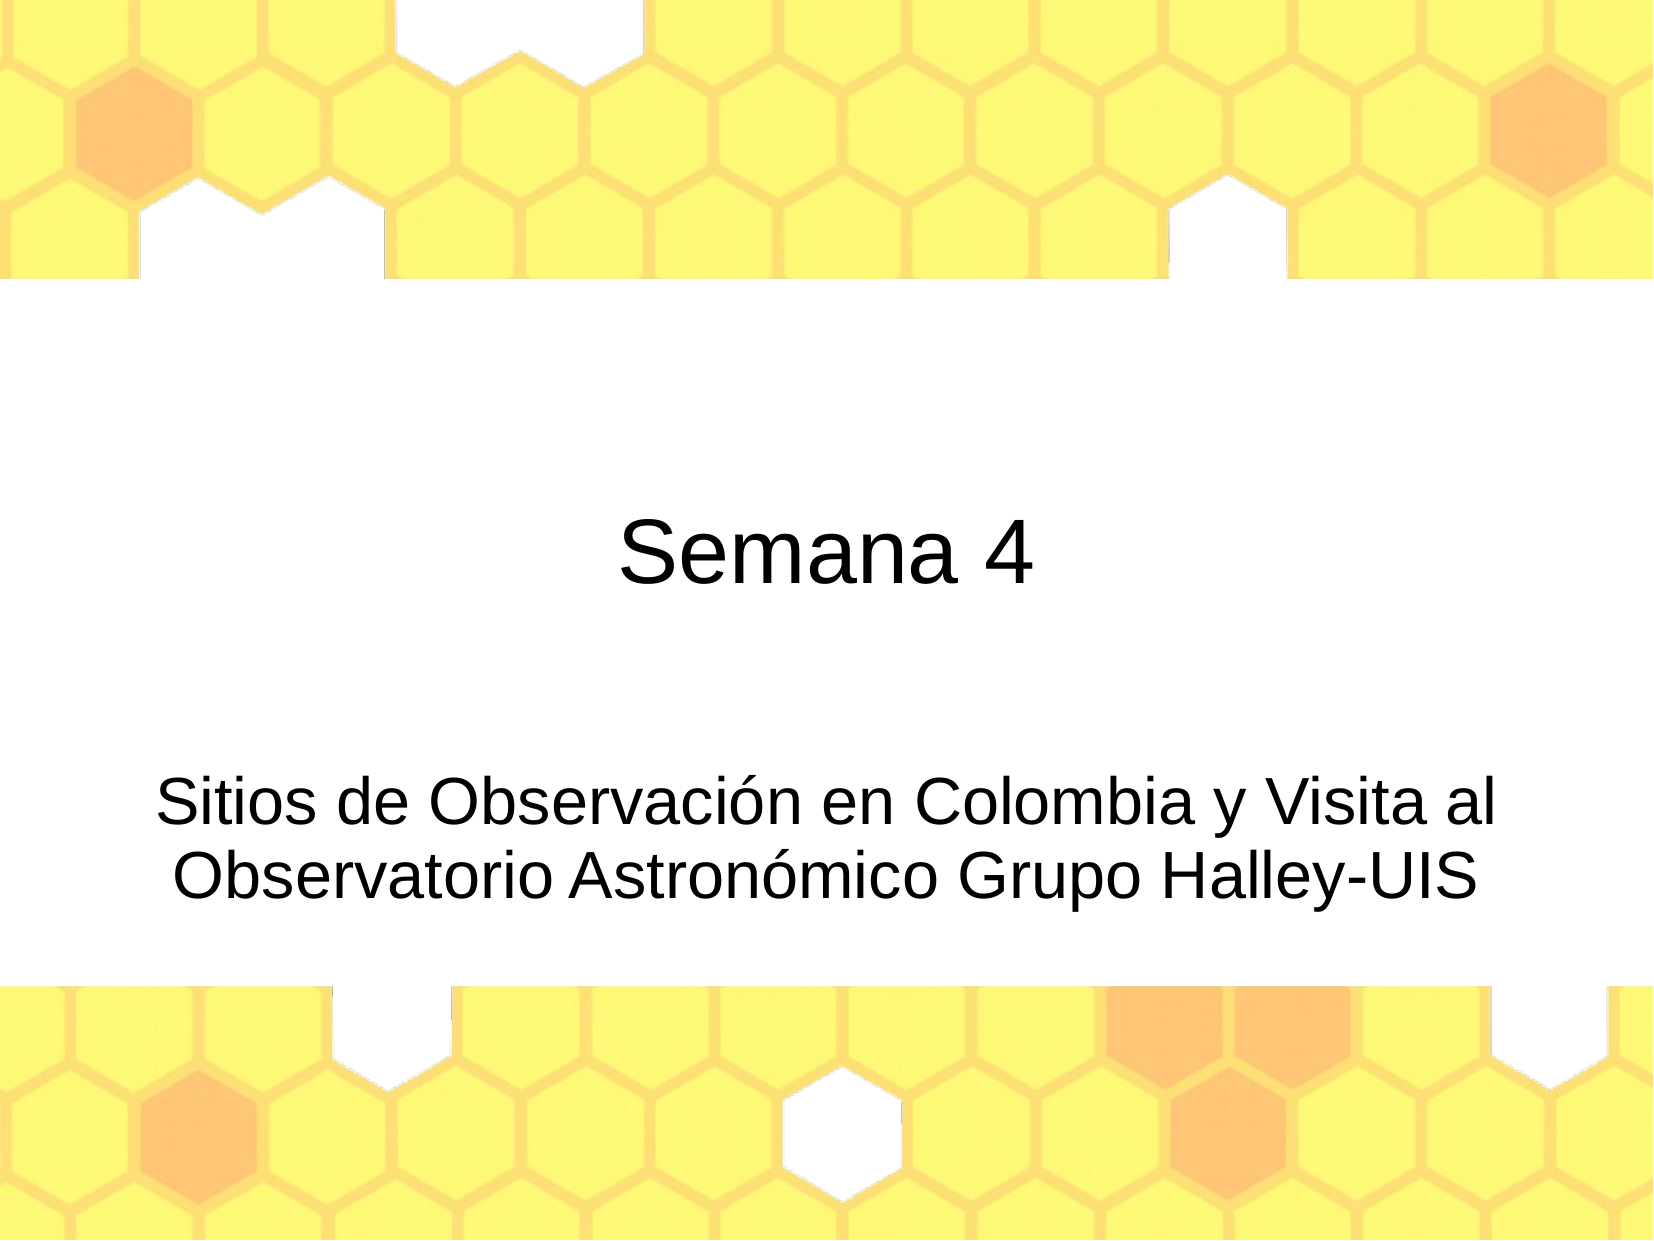

# Semana 4
Sitios de Observación en Colombia y Visita al Observatorio Astronómico Grupo Halley-UIS